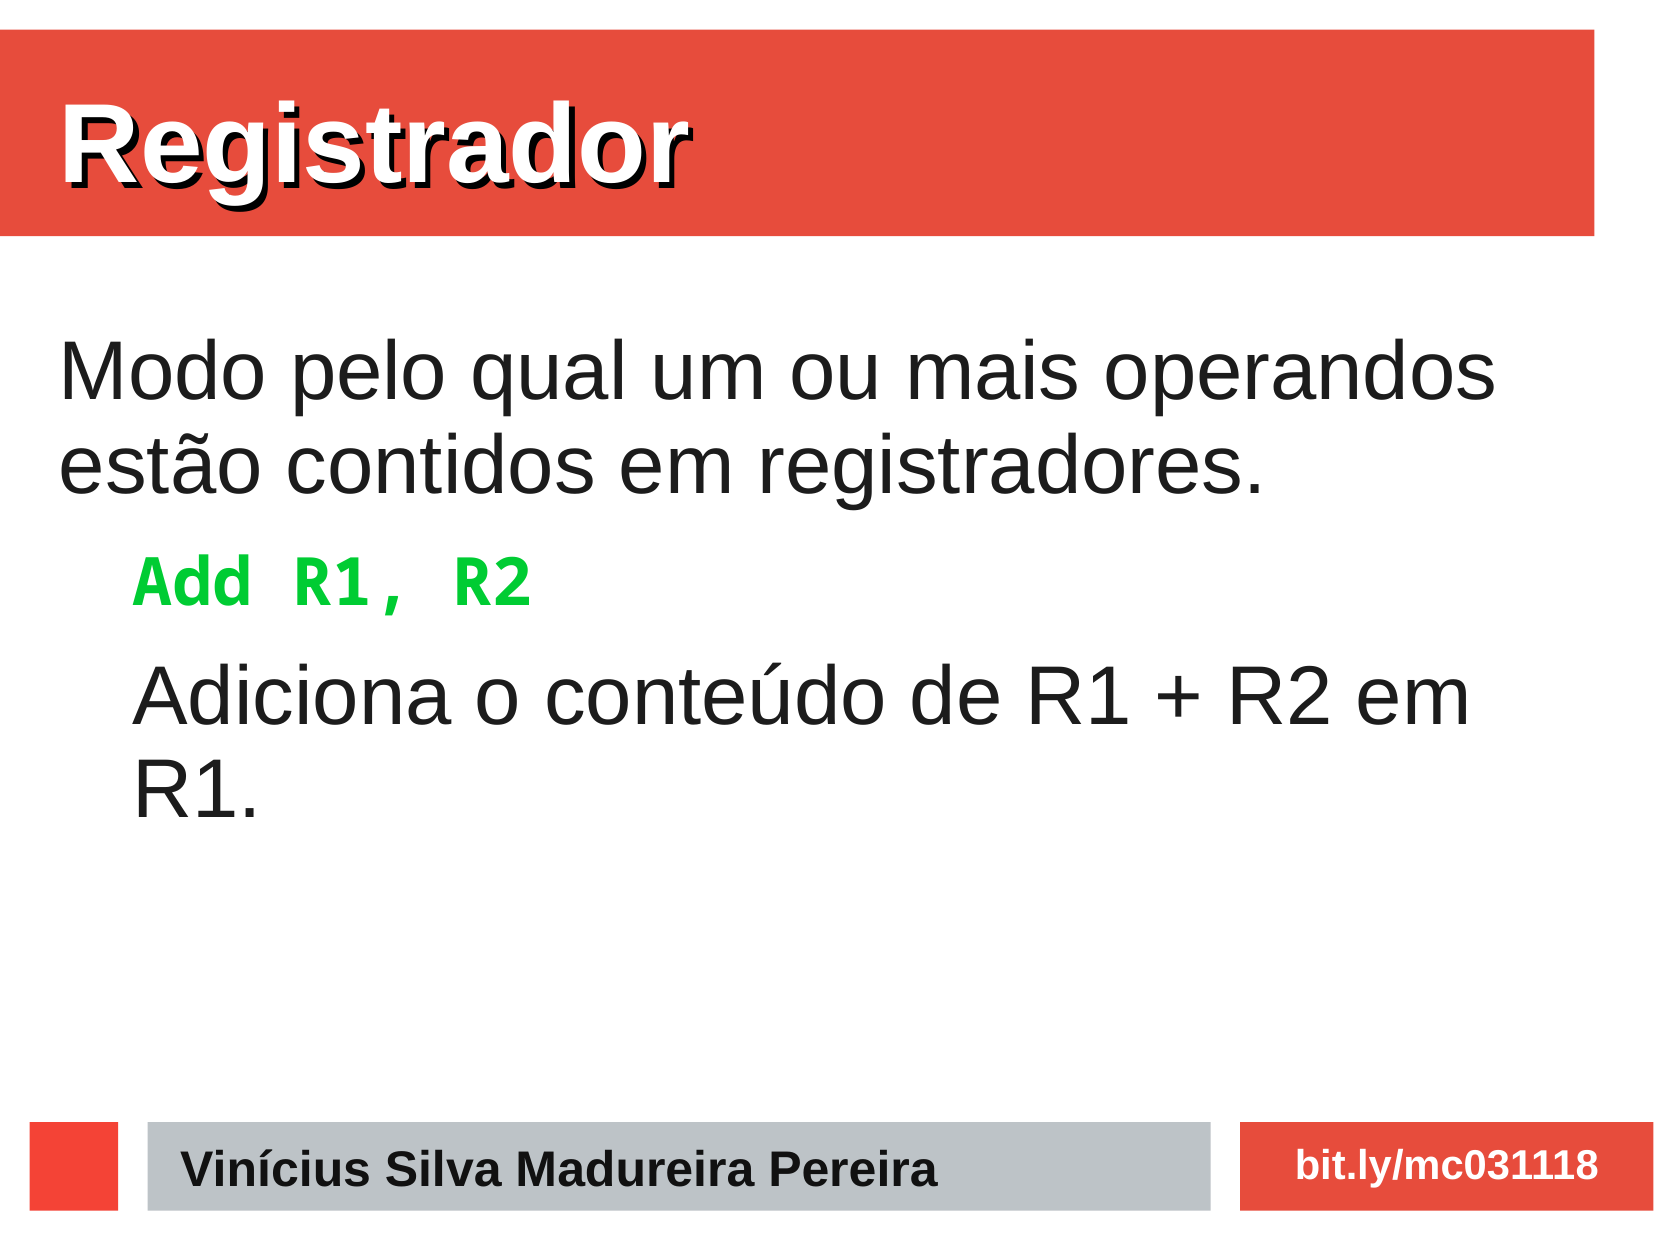

# Registrador
Modo pelo qual um ou mais operandos estão contidos em registradores.
Add R1, R2
Adiciona o conteúdo de R1 + R2 em R1.
Vinícius Silva Madureira Pereira
bit.ly/mc031118